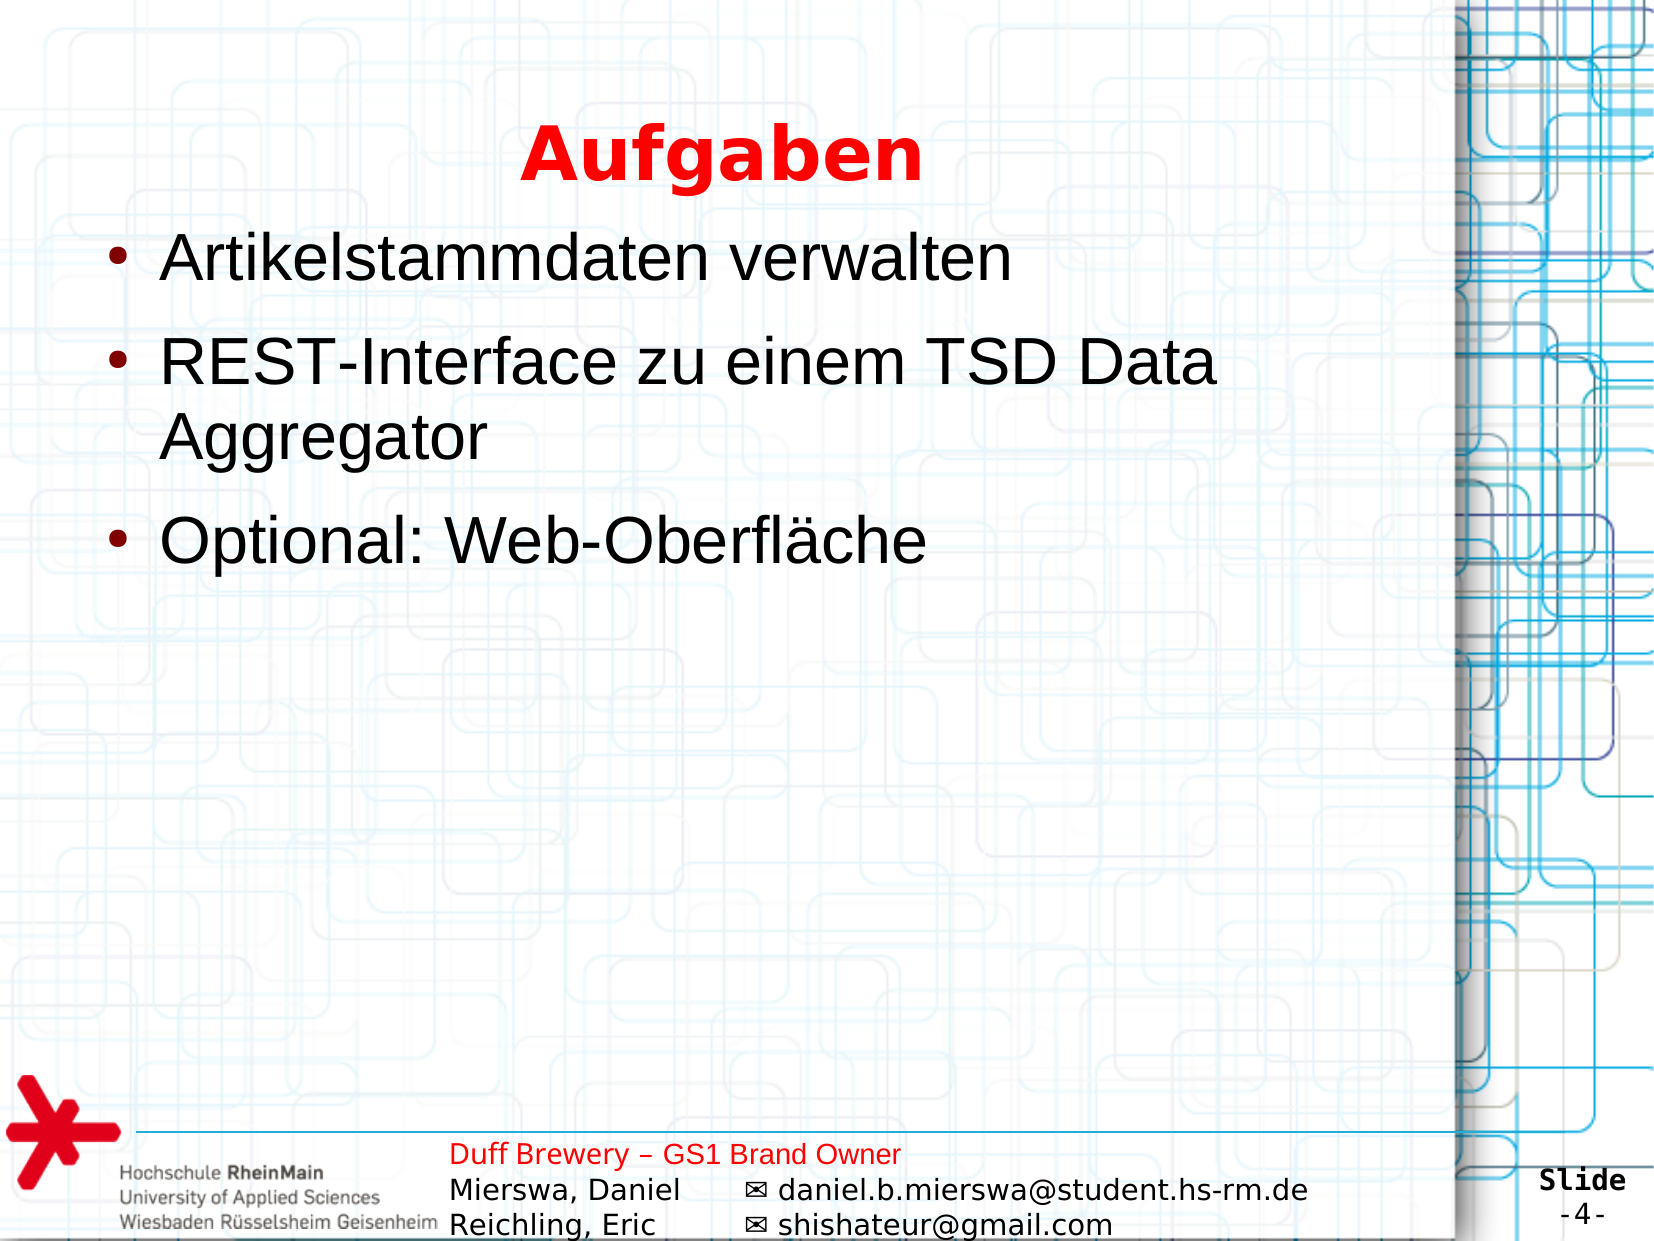

Aufgaben
# Artikelstammdaten verwalten
REST-Interface zu einem TSD Data Aggregator
Optional: Web-Oberfläche
4